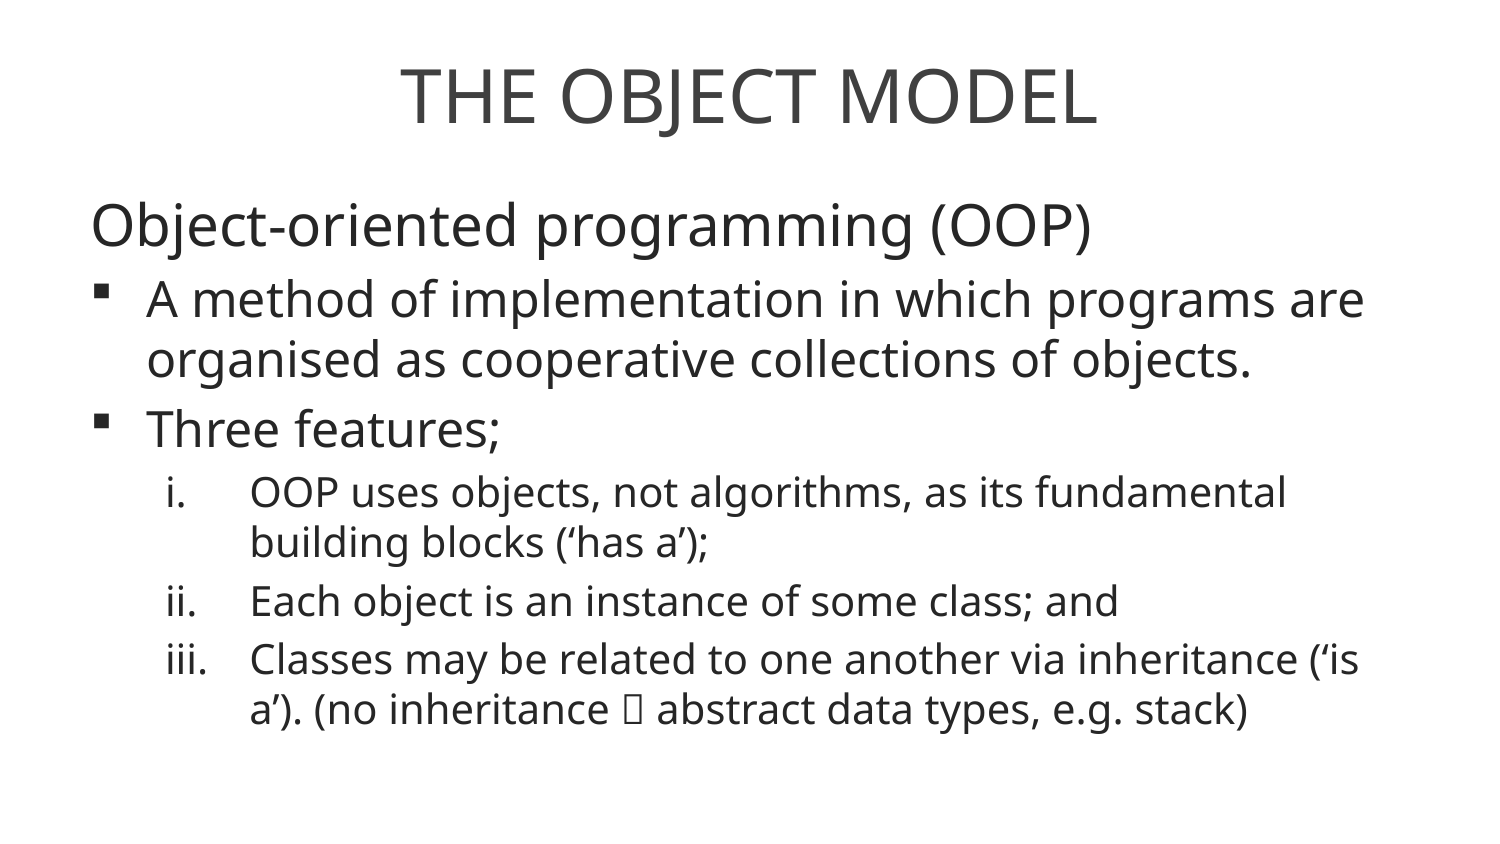

# The object model
Object-oriented programming (OOP)
A method of implementation in which programs are organised as cooperative collections of objects.
Three features;
OOP uses objects, not algorithms, as its fundamental building blocks (‘has a’);
Each object is an instance of some class; and
Classes may be related to one another via inheritance (‘is a’). (no inheritance  abstract data types, e.g. stack)